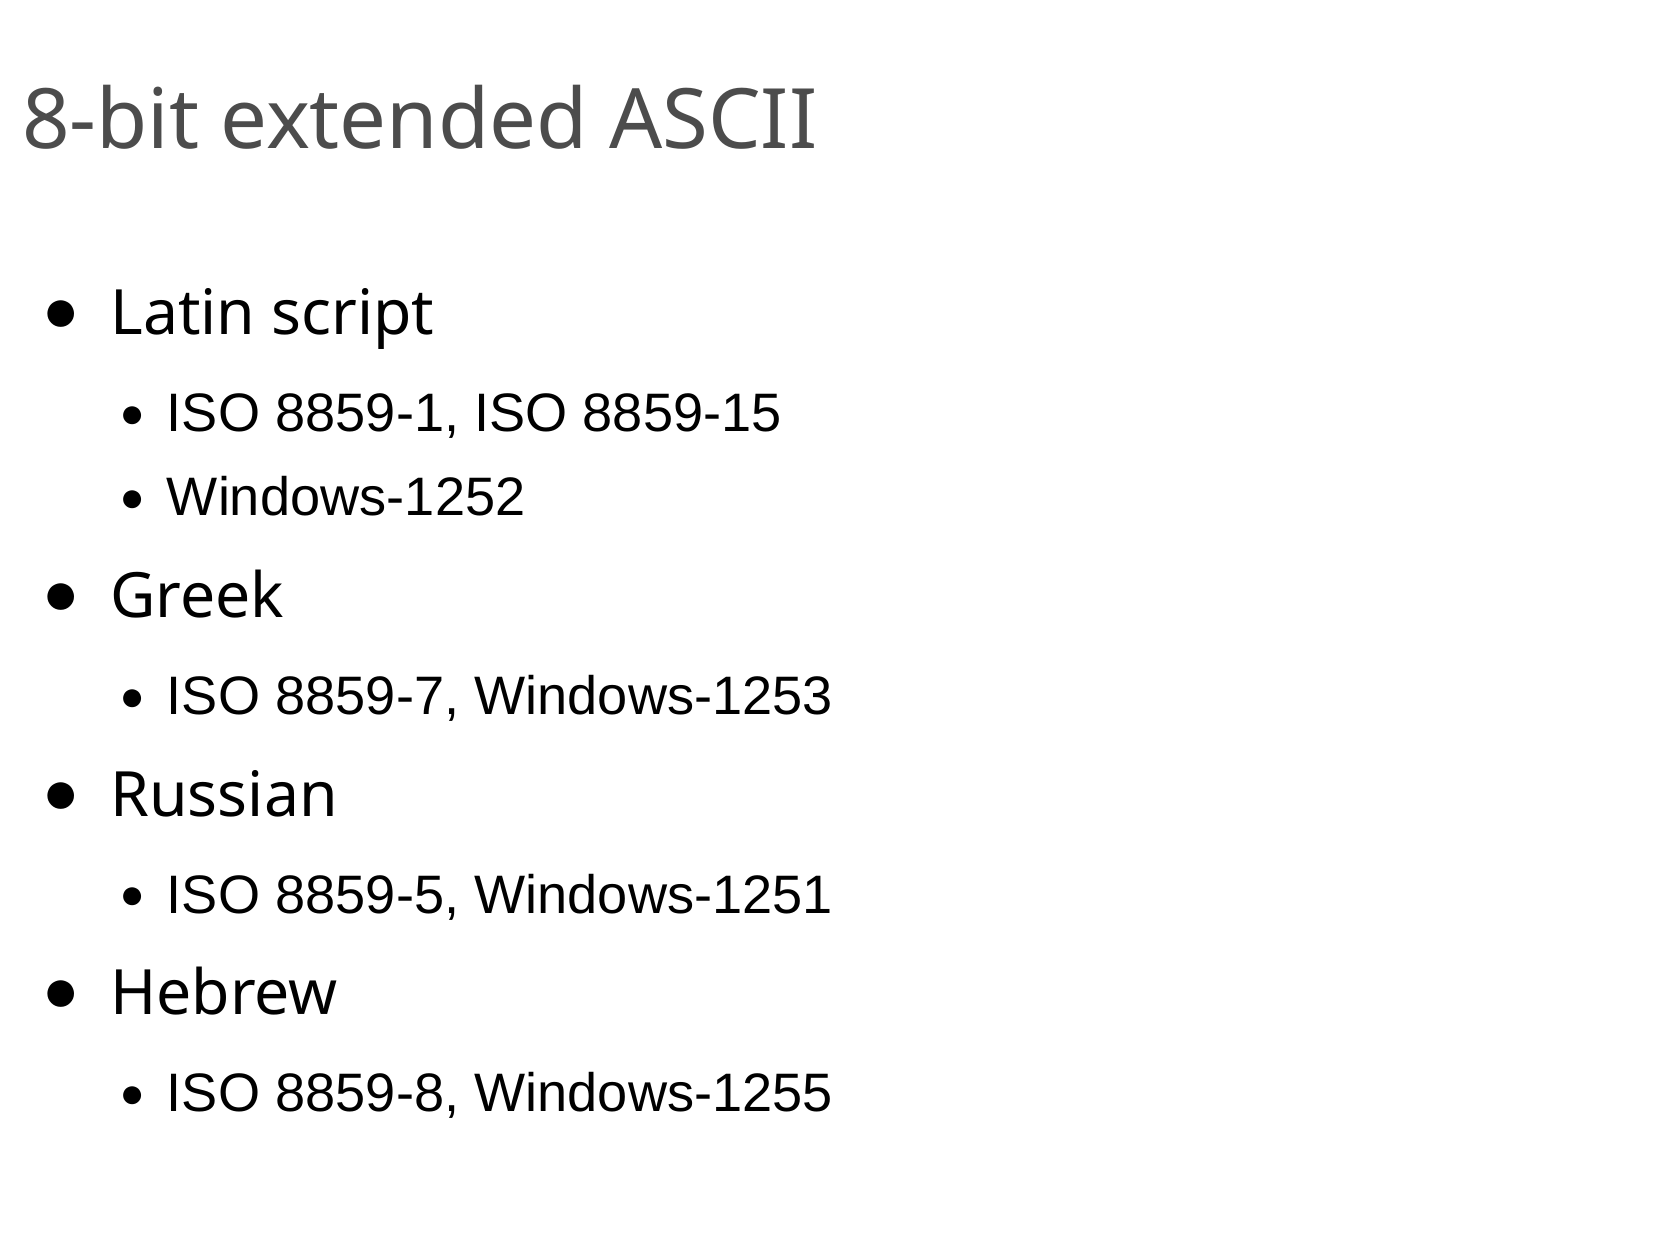

# 8-bit extended ASCII
Latin script
ISO 8859-1, ISO 8859-15
Windows-1252
Greek
ISO 8859-7, Windows-1253
Russian
ISO 8859-5, Windows-1251
Hebrew
ISO 8859-8, Windows-1255